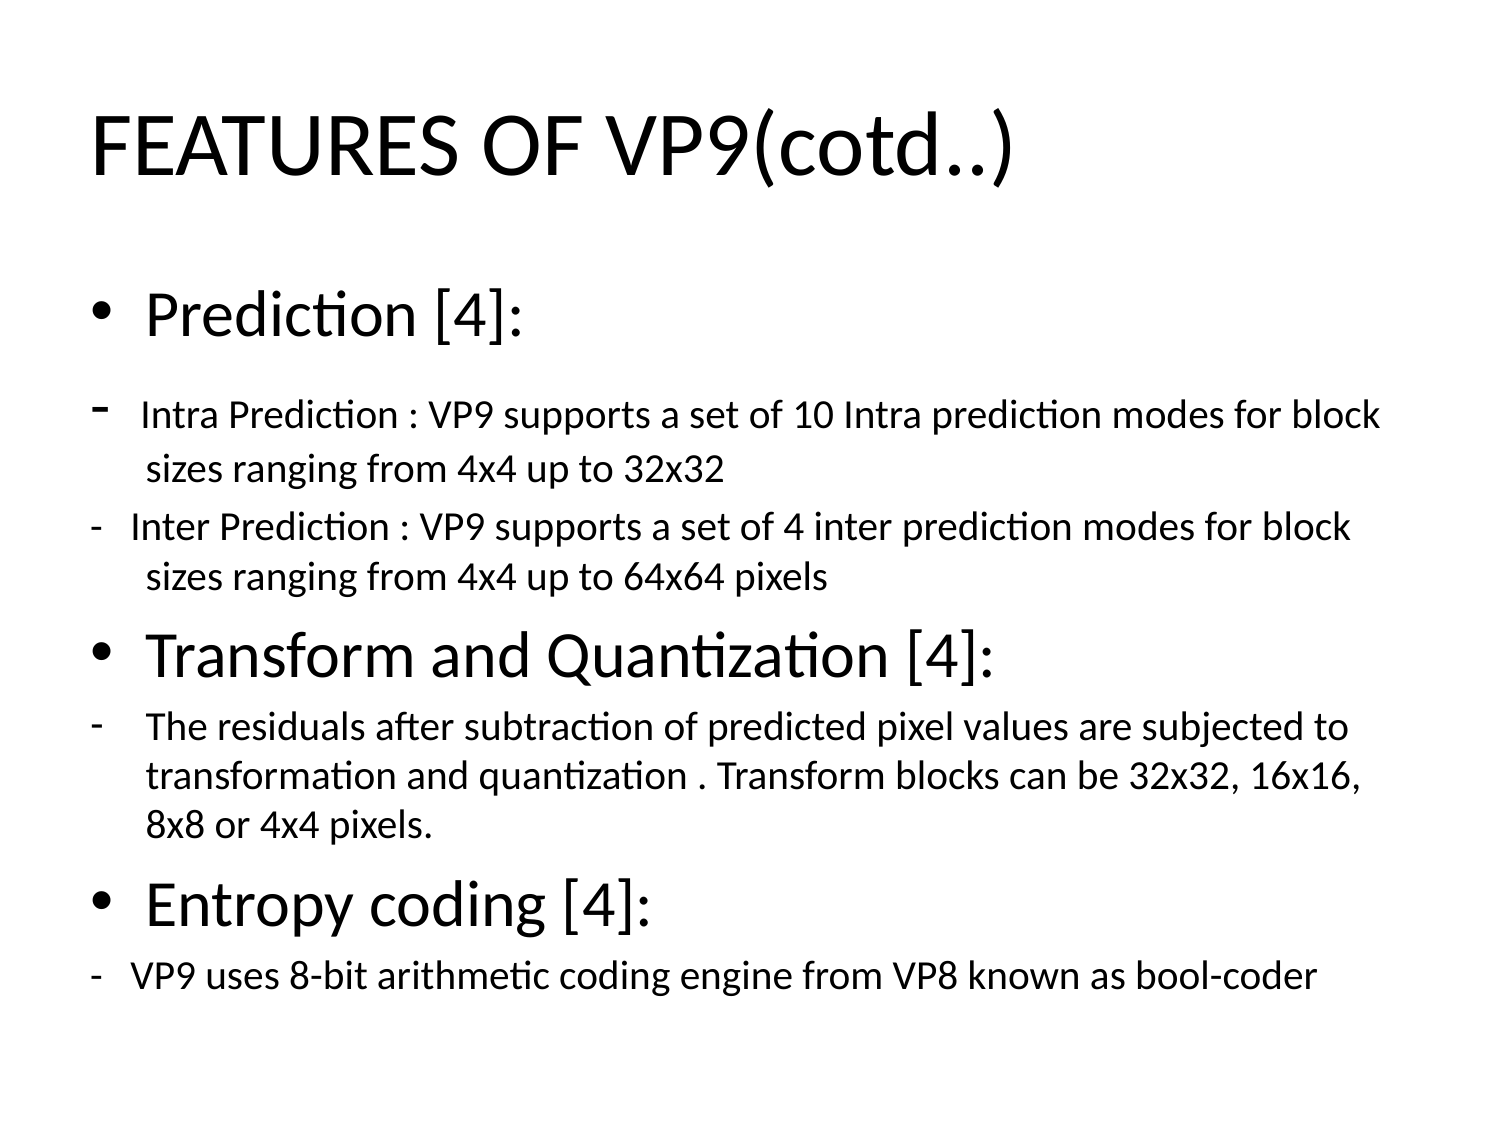

# FEATURES OF VP9(cotd..)
Prediction [4]:
- Intra Prediction : VP9 supports a set of 10 Intra prediction modes for block sizes ranging from 4x4 up to 32x32
- Inter Prediction : VP9 supports a set of 4 inter prediction modes for block sizes ranging from 4x4 up to 64x64 pixels
Transform and Quantization [4]:
The residuals after subtraction of predicted pixel values are subjected to transformation and quantization . Transform blocks can be 32x32, 16x16, 8x8 or 4x4 pixels.
Entropy coding [4]:
- VP9 uses 8-bit arithmetic coding engine from VP8 known as bool-coder